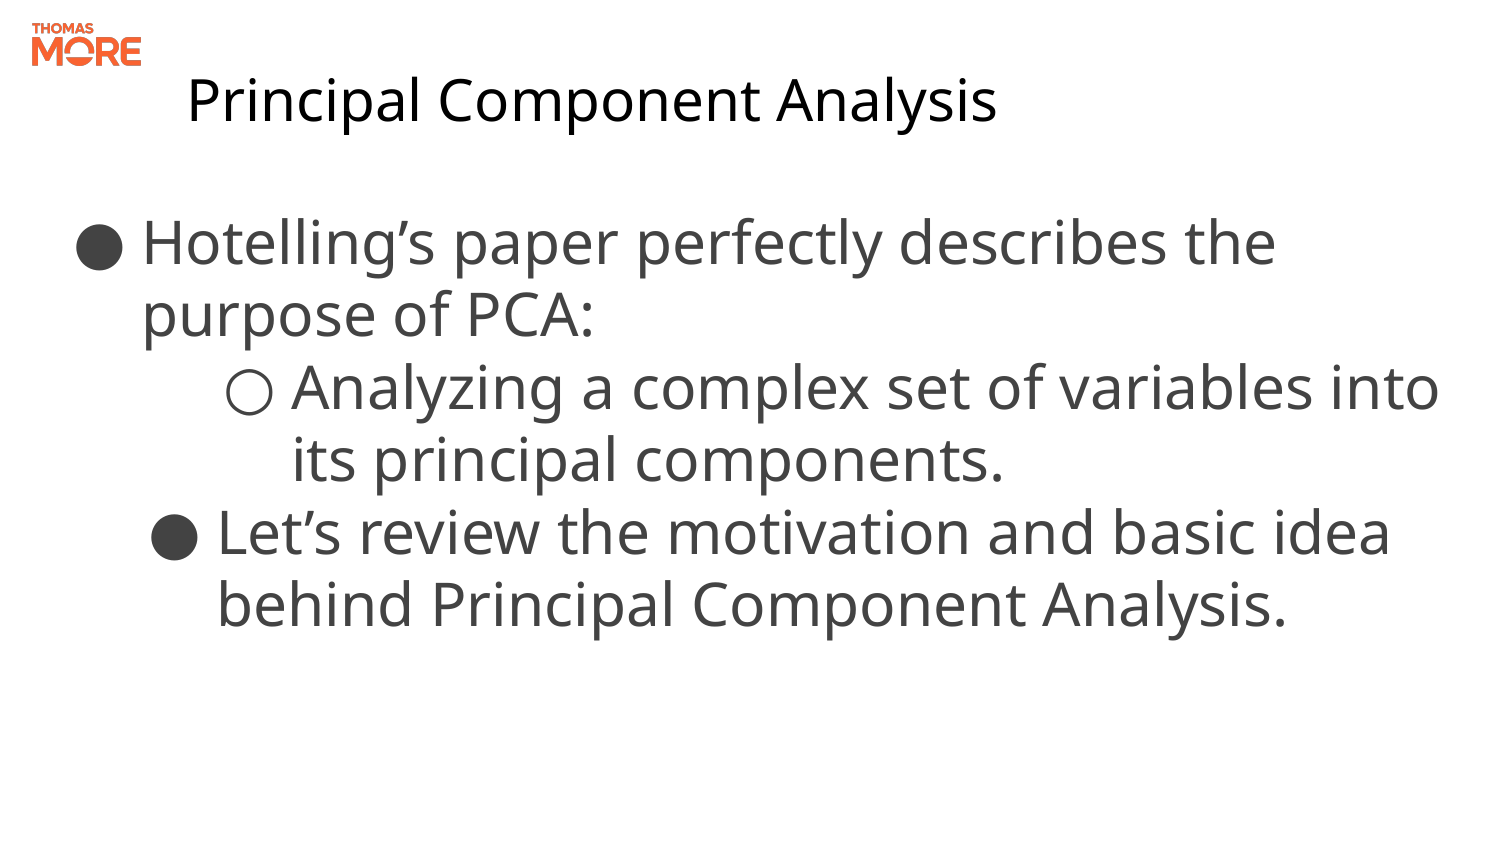

# Principal Component Analysis
Hotelling’s paper perfectly describes the purpose of PCA:
Analyzing a complex set of variables into its principal components.
Let’s review the motivation and basic idea behind Principal Component Analysis.